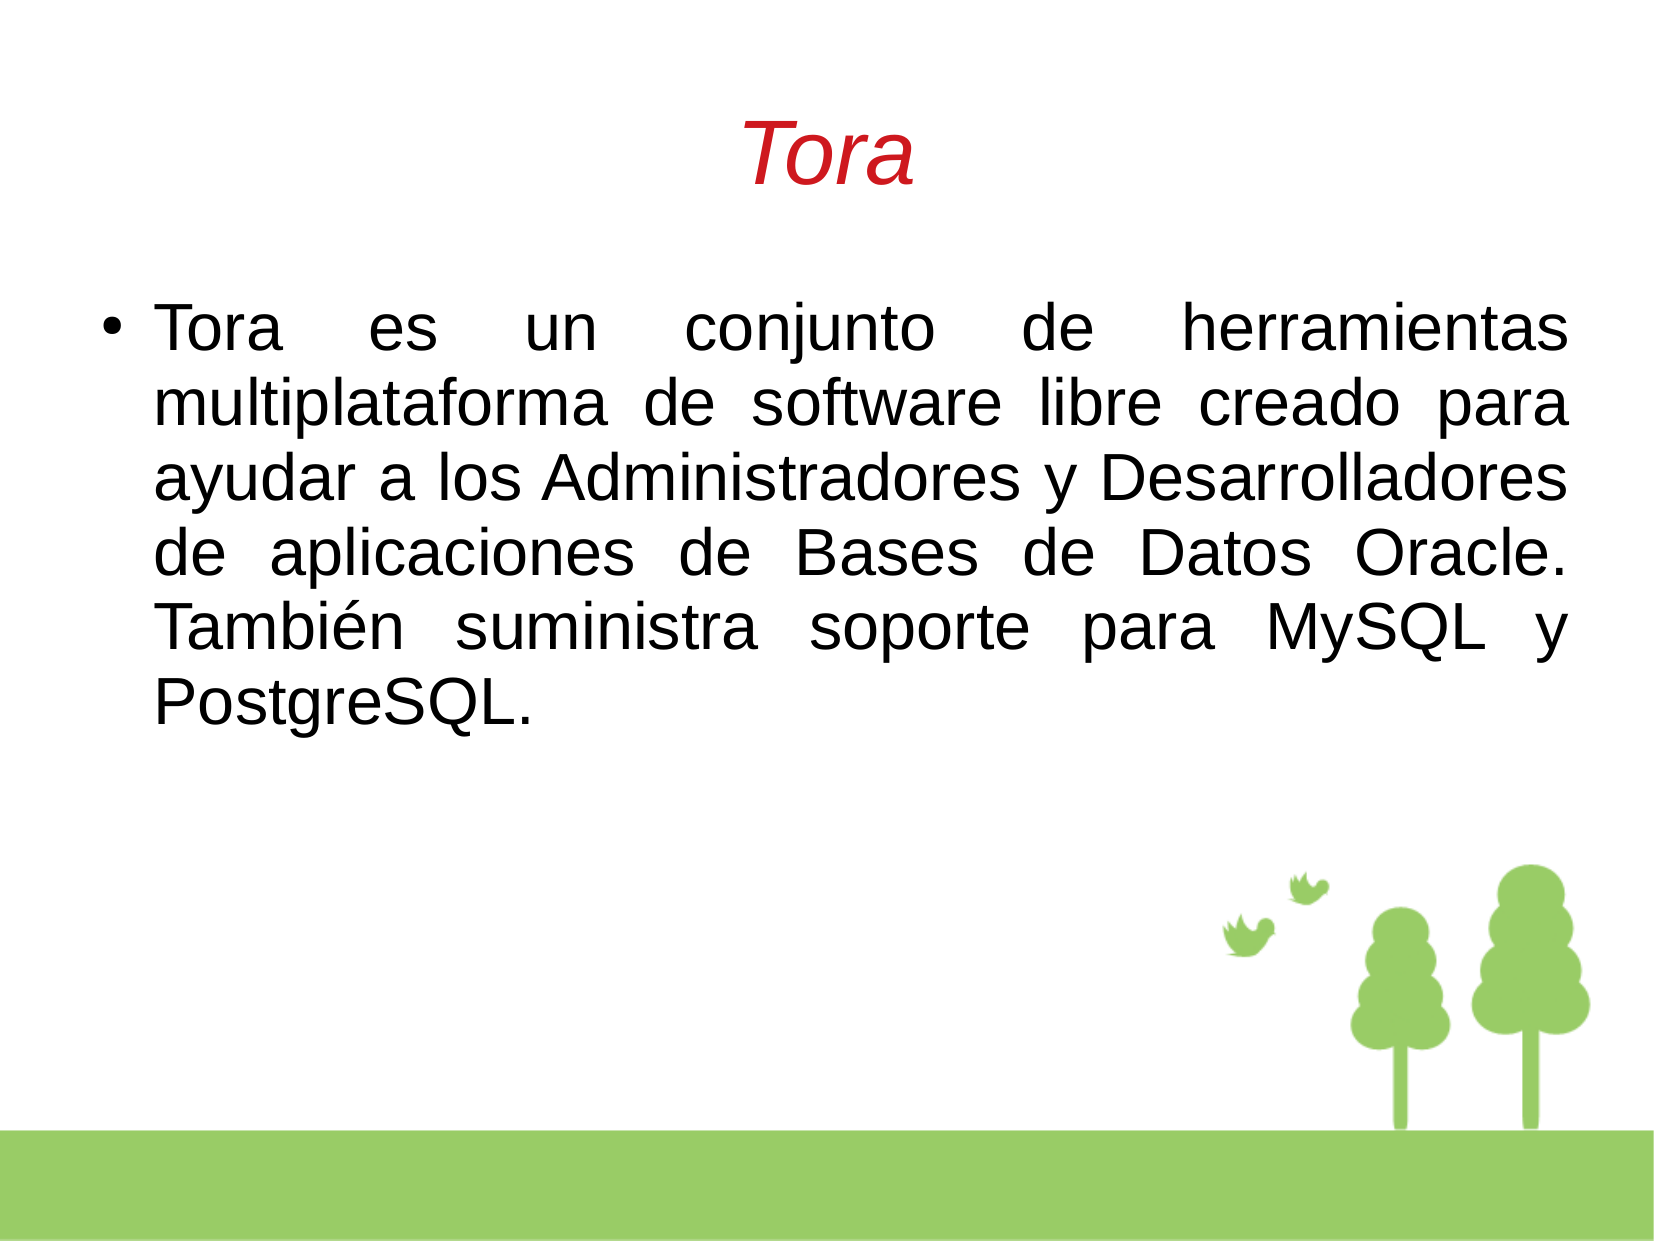

# Tora
Tora es un conjunto de herramientas multiplataforma de software libre creado para ayudar a los Administradores y Desarrolladores de aplicaciones de Bases de Datos Oracle. También suministra soporte para MySQL y PostgreSQL.